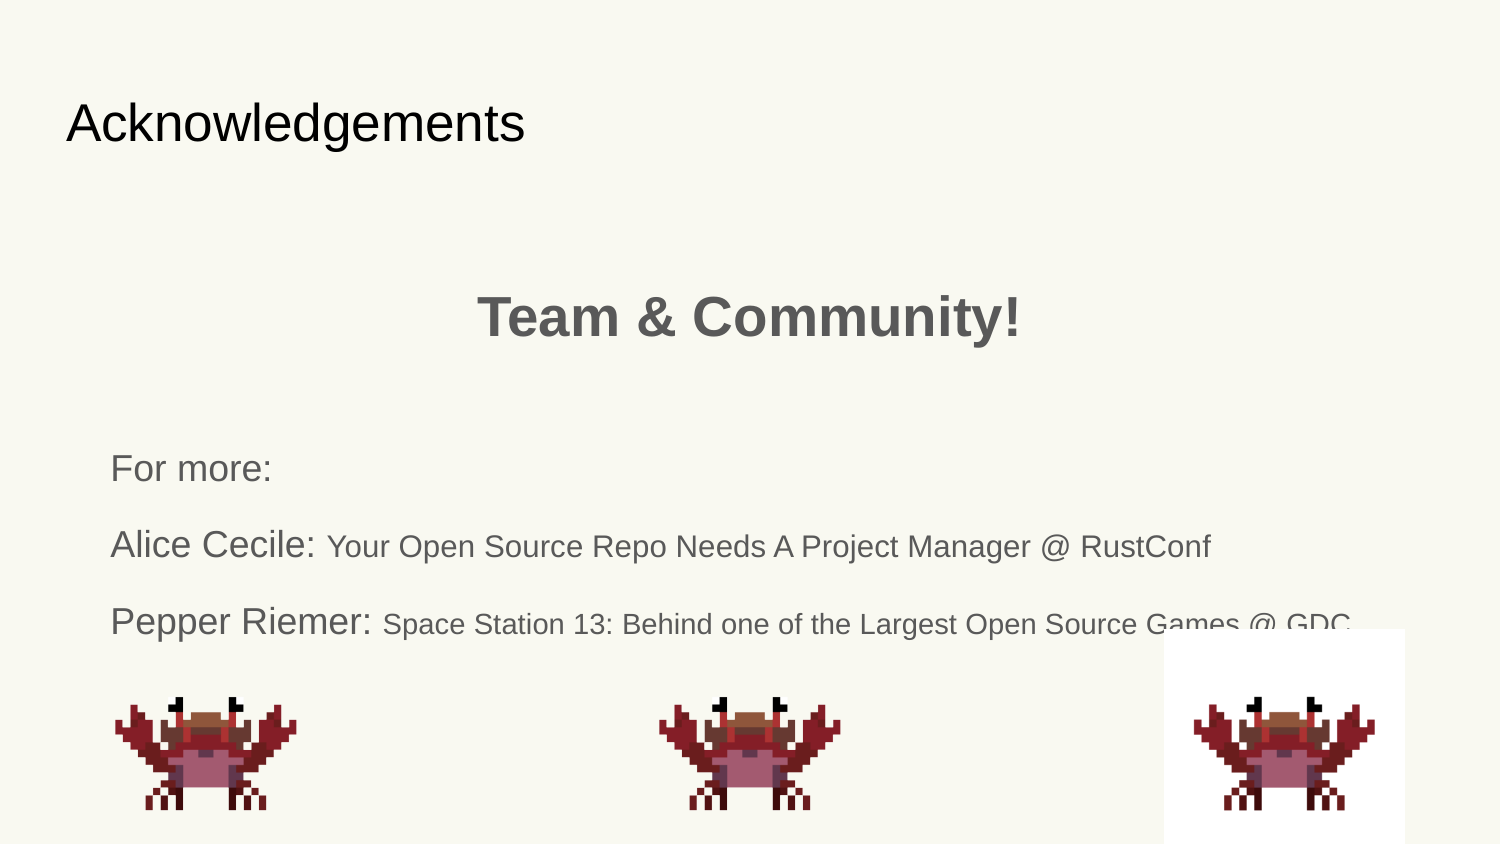

# Acknowledgements
Team & Community!
For more:
Alice Cecile: Your Open Source Repo Needs A Project Manager @ RustConf
Pepper Riemer: Space Station 13: Behind one of the Largest Open Source Games @ GDC